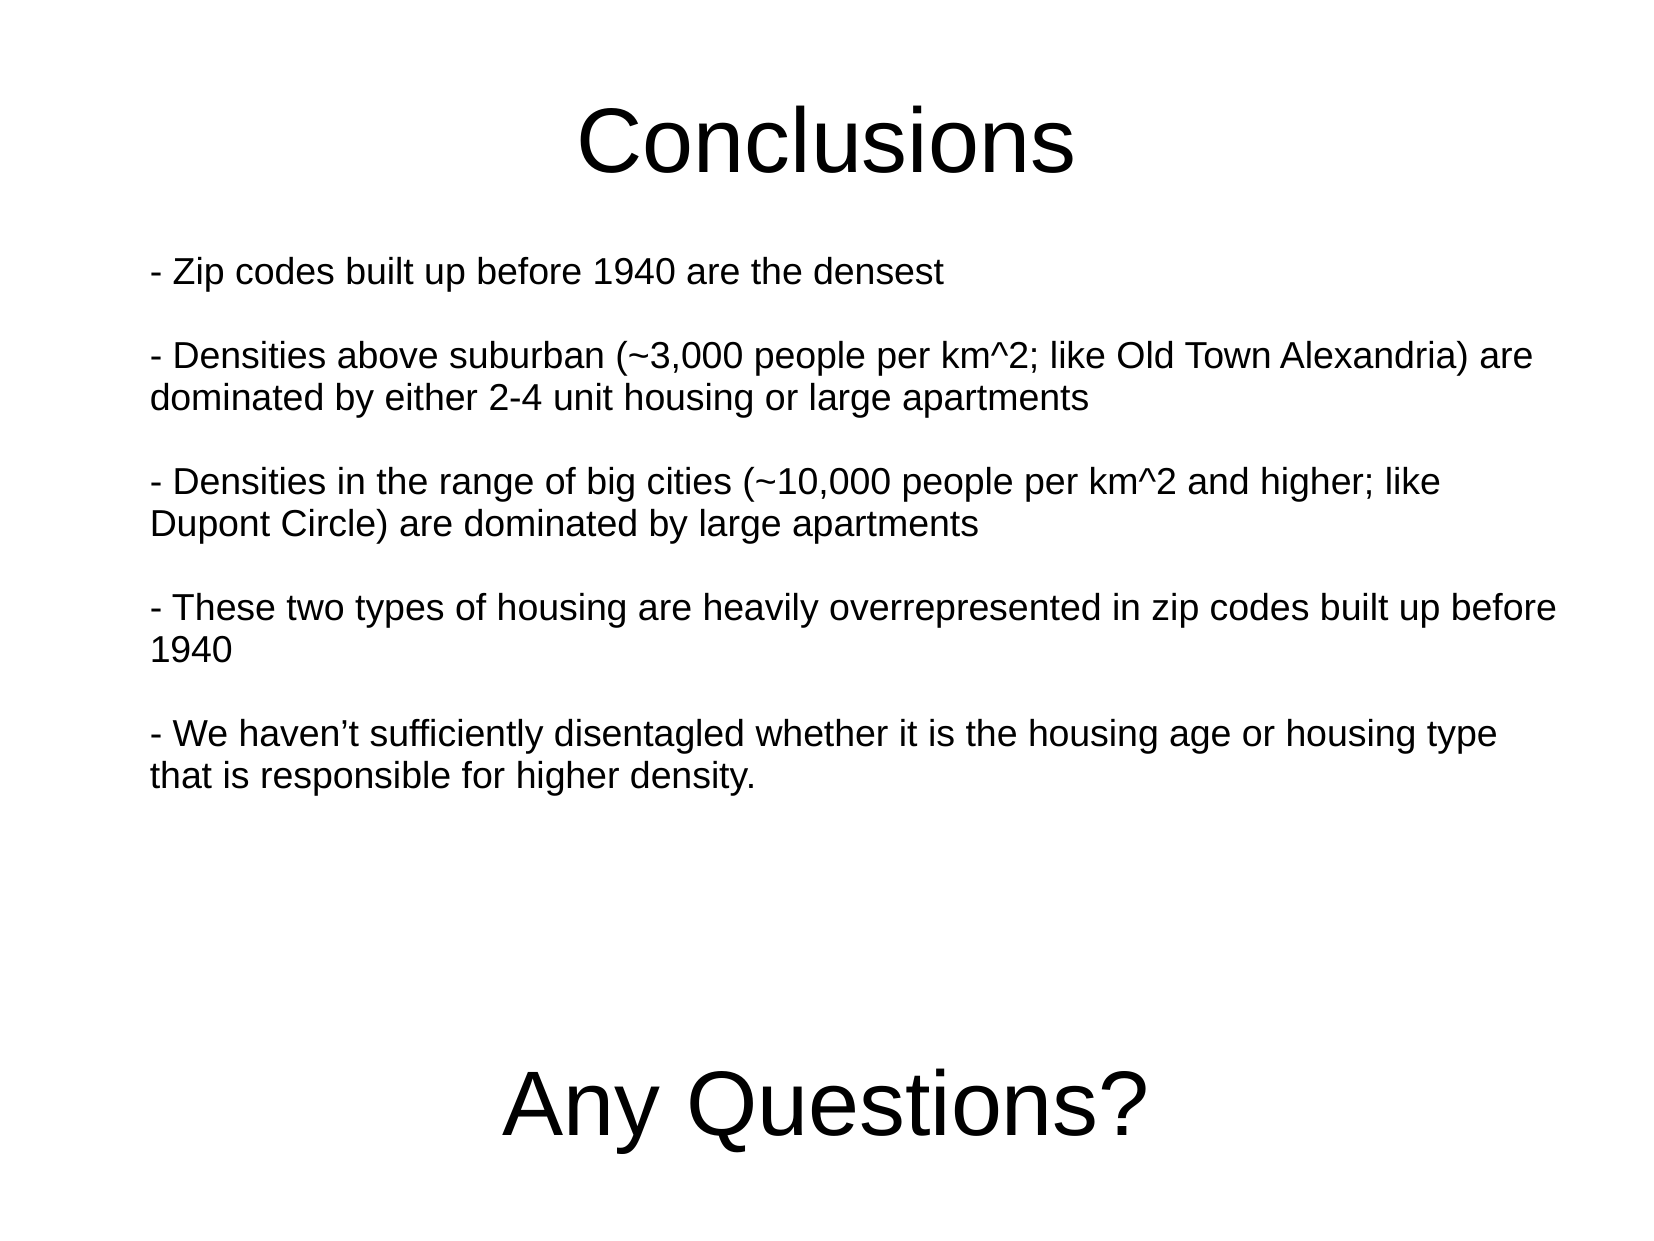

Conclusions
- Zip codes built up before 1940 are the densest
- Densities above suburban (~3,000 people per km^2; like Old Town Alexandria) are dominated by either 2-4 unit housing or large apartments
- Densities in the range of big cities (~10,000 people per km^2 and higher; like Dupont Circle) are dominated by large apartments
- These two types of housing are heavily overrepresented in zip codes built up before 1940
- We haven’t sufficiently disentagled whether it is the housing age or housing type that is responsible for higher density.
# Any Questions?